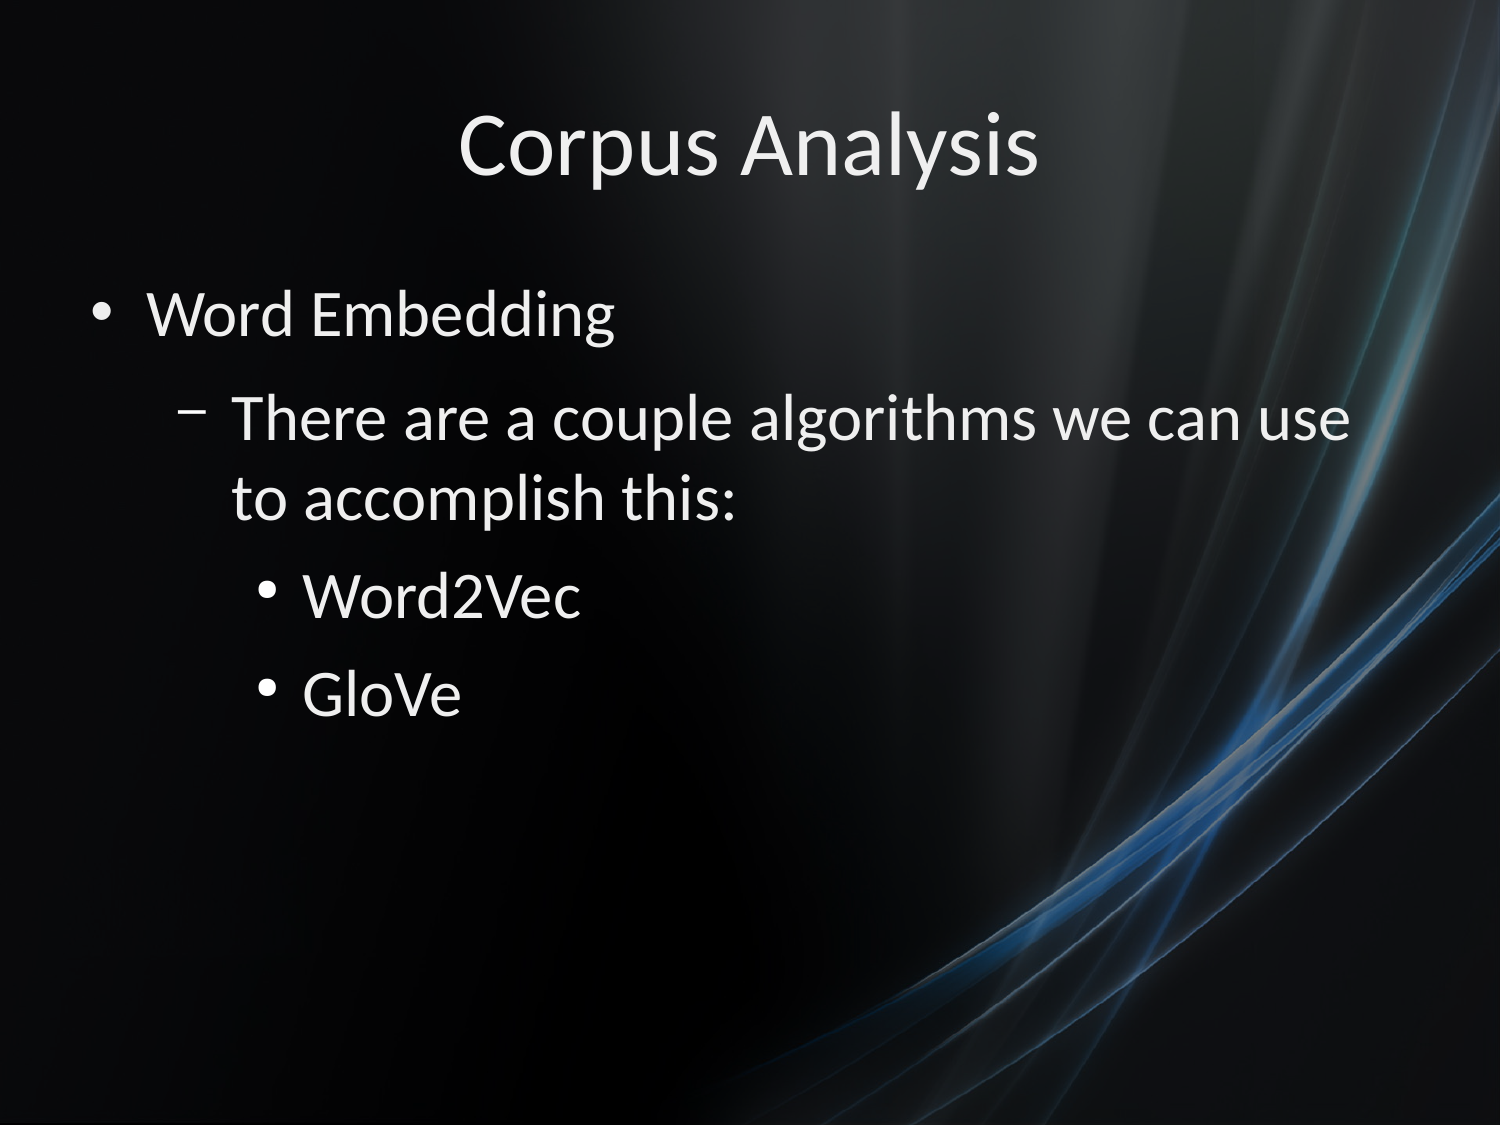

# Corpus Analysis
Word Embedding
There are a couple algorithms we can use to accomplish this:
Word2Vec
GloVe